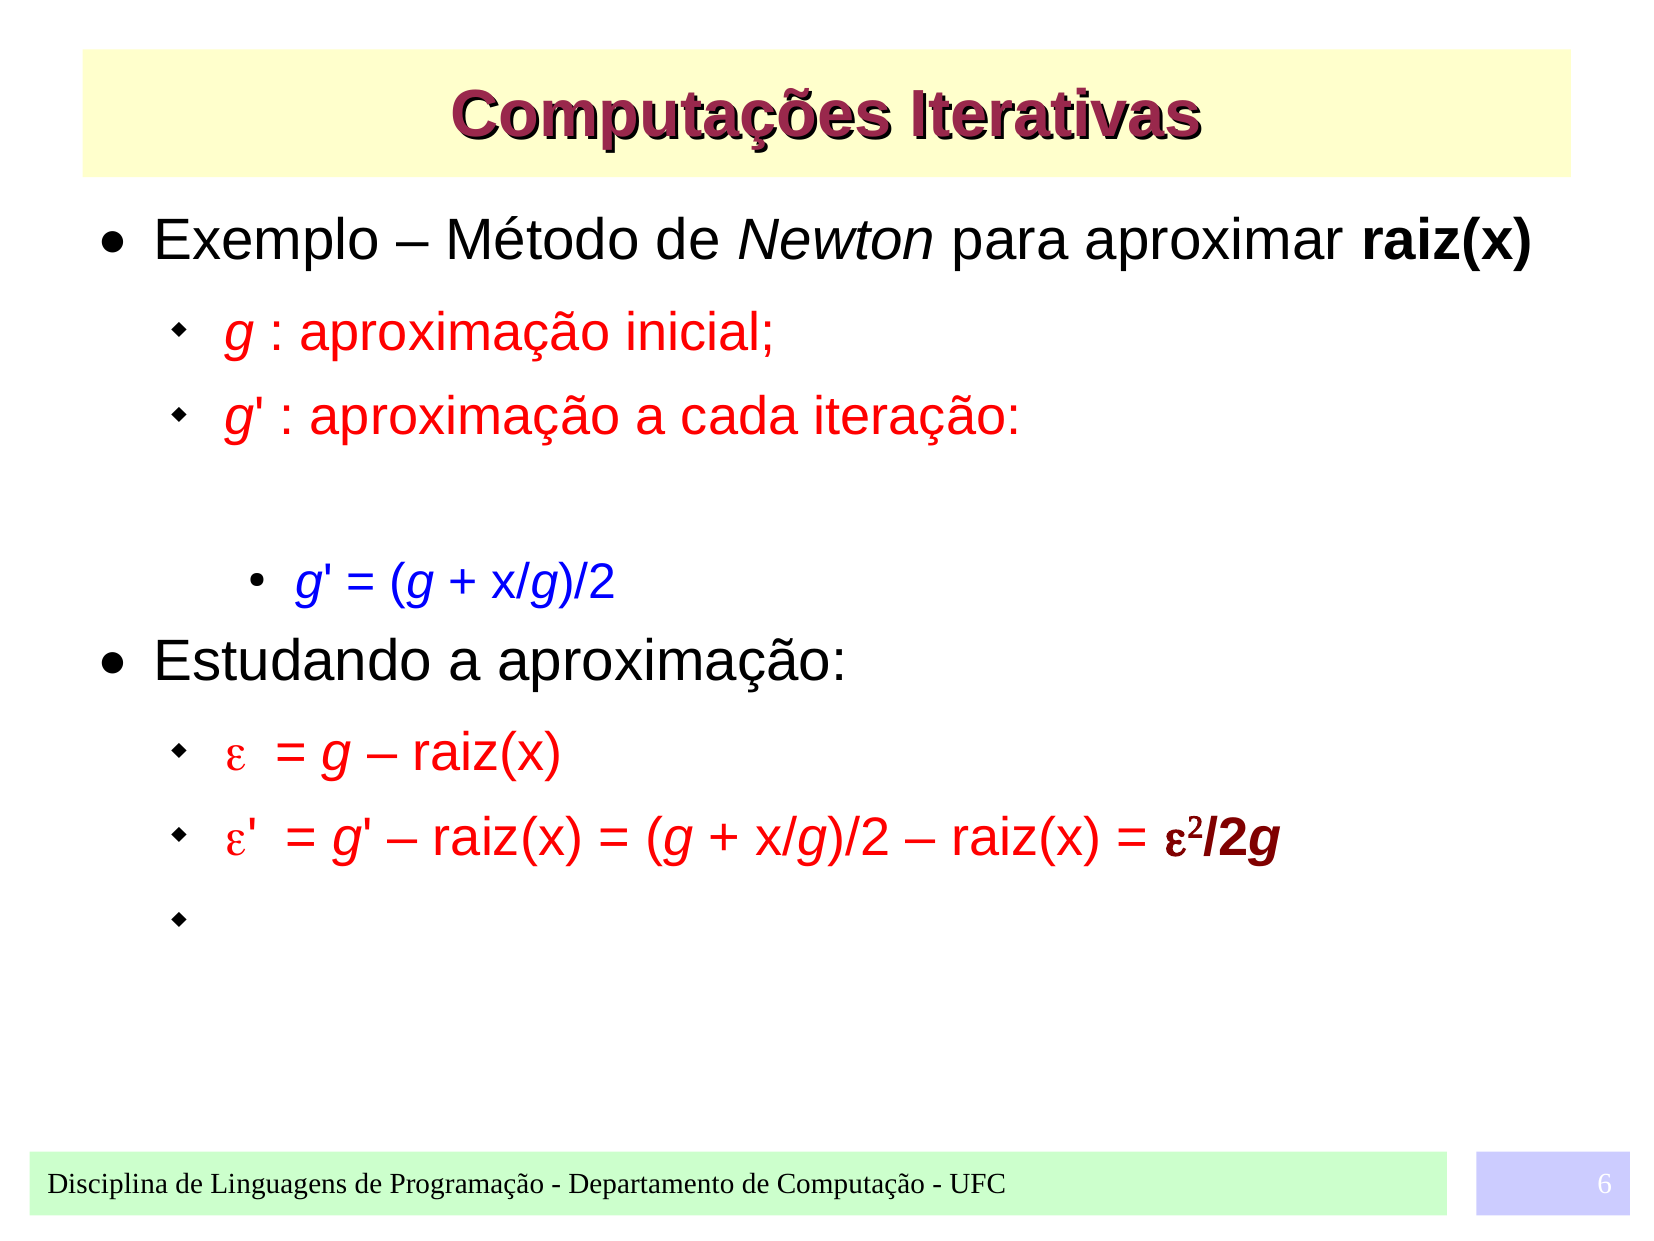

# Computações Iterativas
Exemplo – Método de Newton para aproximar raiz(x)
g : aproximação inicial;
g' : aproximação a cada iteração:
g' = (g + x/g)/2
Estudando a aproximação:
 = g – raiz(x)
' = g' – raiz(x) = (g + x/g)/2 – raiz(x) = 2/2g
Disciplina de Linguagens de Programação - Departamento de Computação - UFC
6